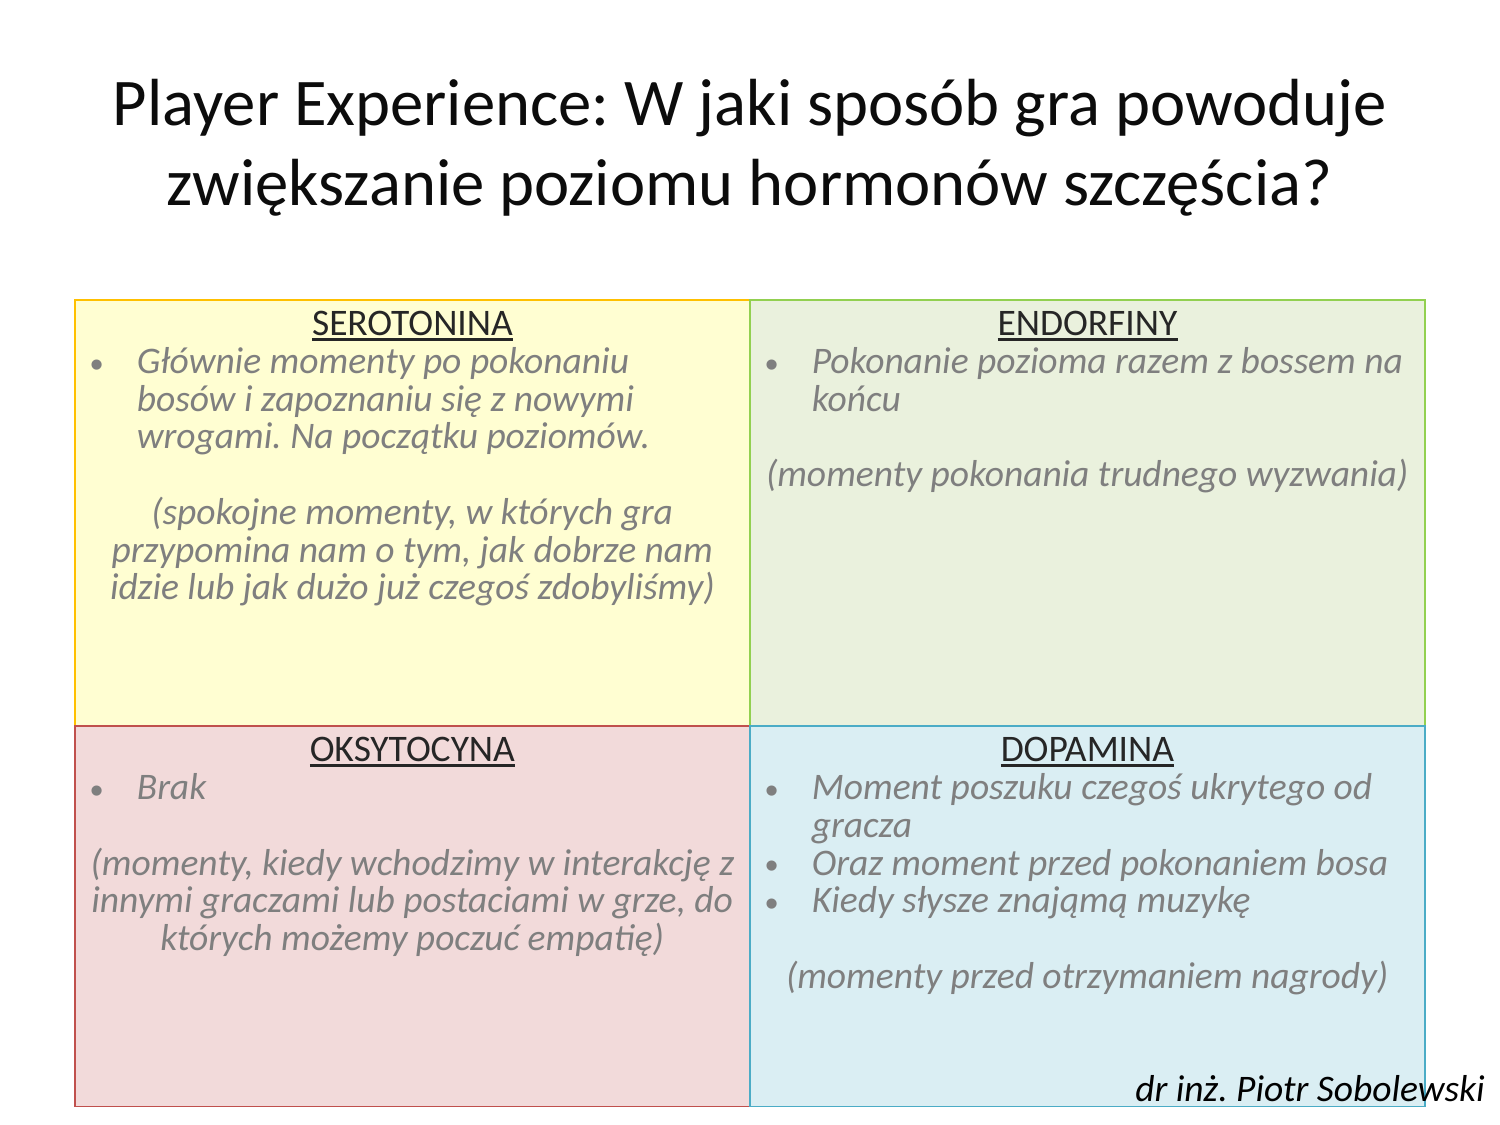

# Player Experience: W jaki sposób gra powoduje zwiększanie poziomu hormonów szczęścia?
| SEROTONINA Głównie momenty po pokonaniu bosów i zapoznaniu się z nowymi wrogami. Na początku poziomów. (spokojne momenty, w których gra przypomina nam o tym, jak dobrze nam idzie lub jak dużo już czegoś zdobyliśmy) | ENDORFINY Pokonanie pozioma razem z bossem na końcu (momenty pokonania trudnego wyzwania) |
| --- | --- |
| OKSYTOCYNA Brak (momenty, kiedy wchodzimy w interakcję z innymi graczami lub postaciami w grze, do których możemy poczuć empatię) | DOPAMINA Moment poszuku czegoś ukrytego od gracza Oraz moment przed pokonaniem bosa Kiedy słysze znająmą muzykę (momenty przed otrzymaniem nagrody) |
dr inż. Piotr Sobolewski